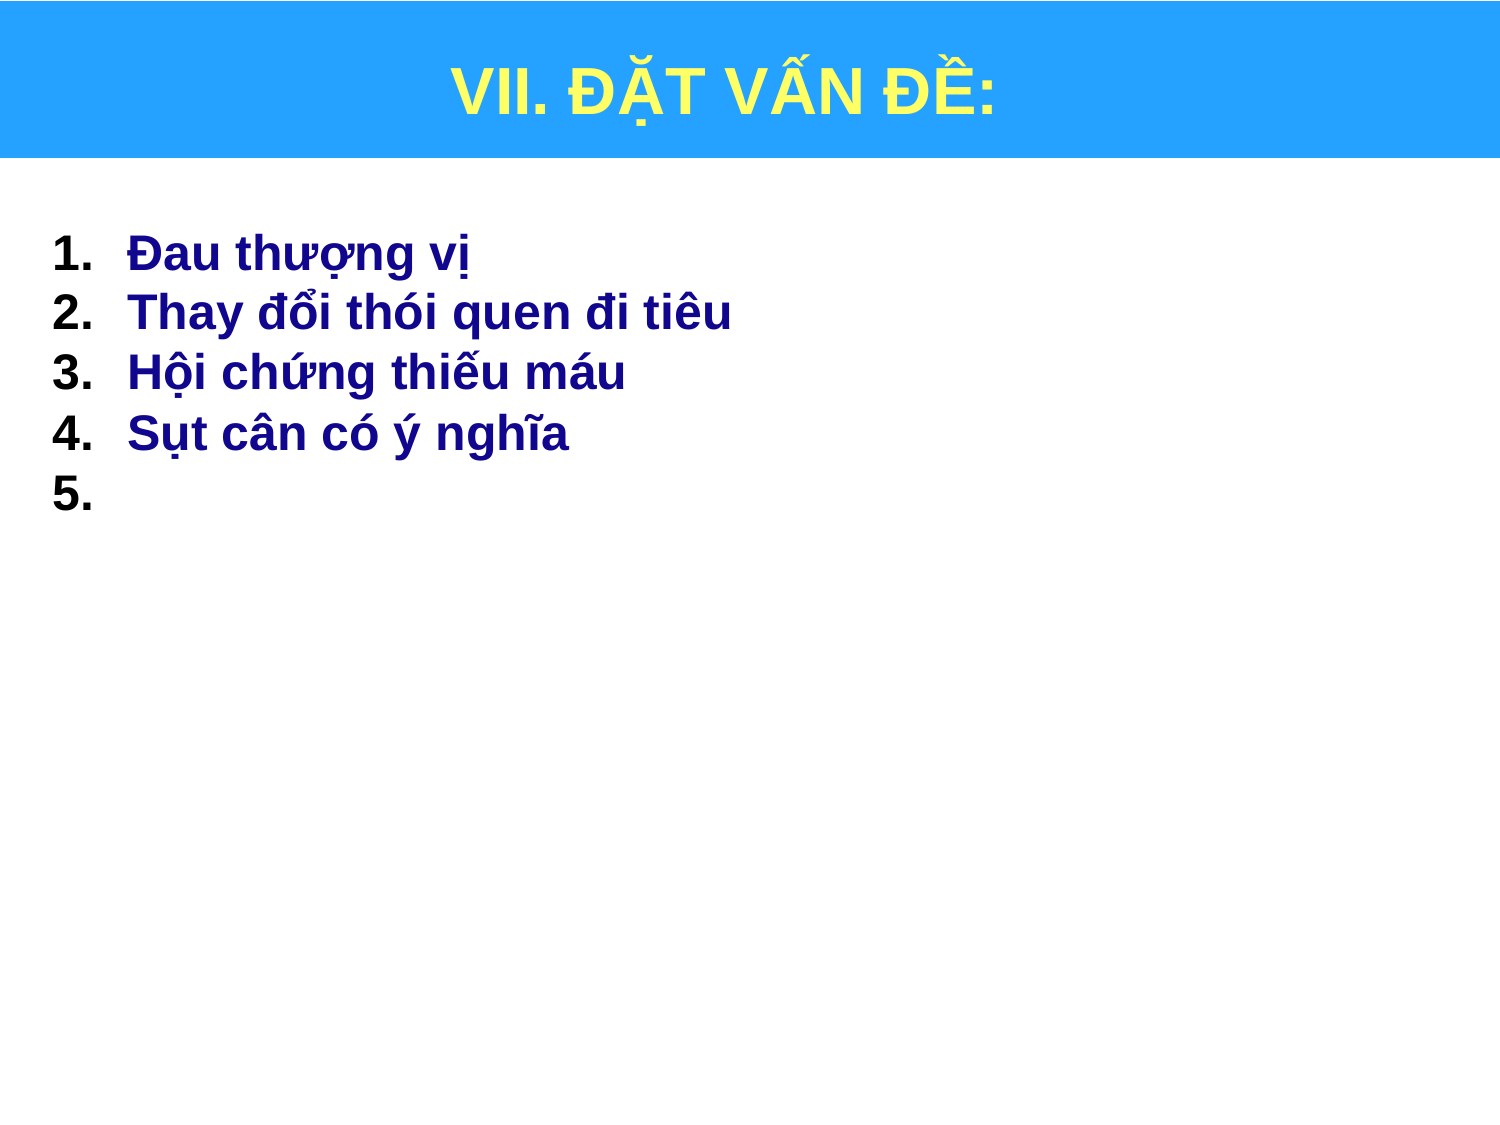

# VII. ĐẶT VẤN ĐỀ:
Đau thượng vị
Thay đổi thói quen đi tiêu
Hội chứng thiếu máu
Sụt cân có ý nghĩa